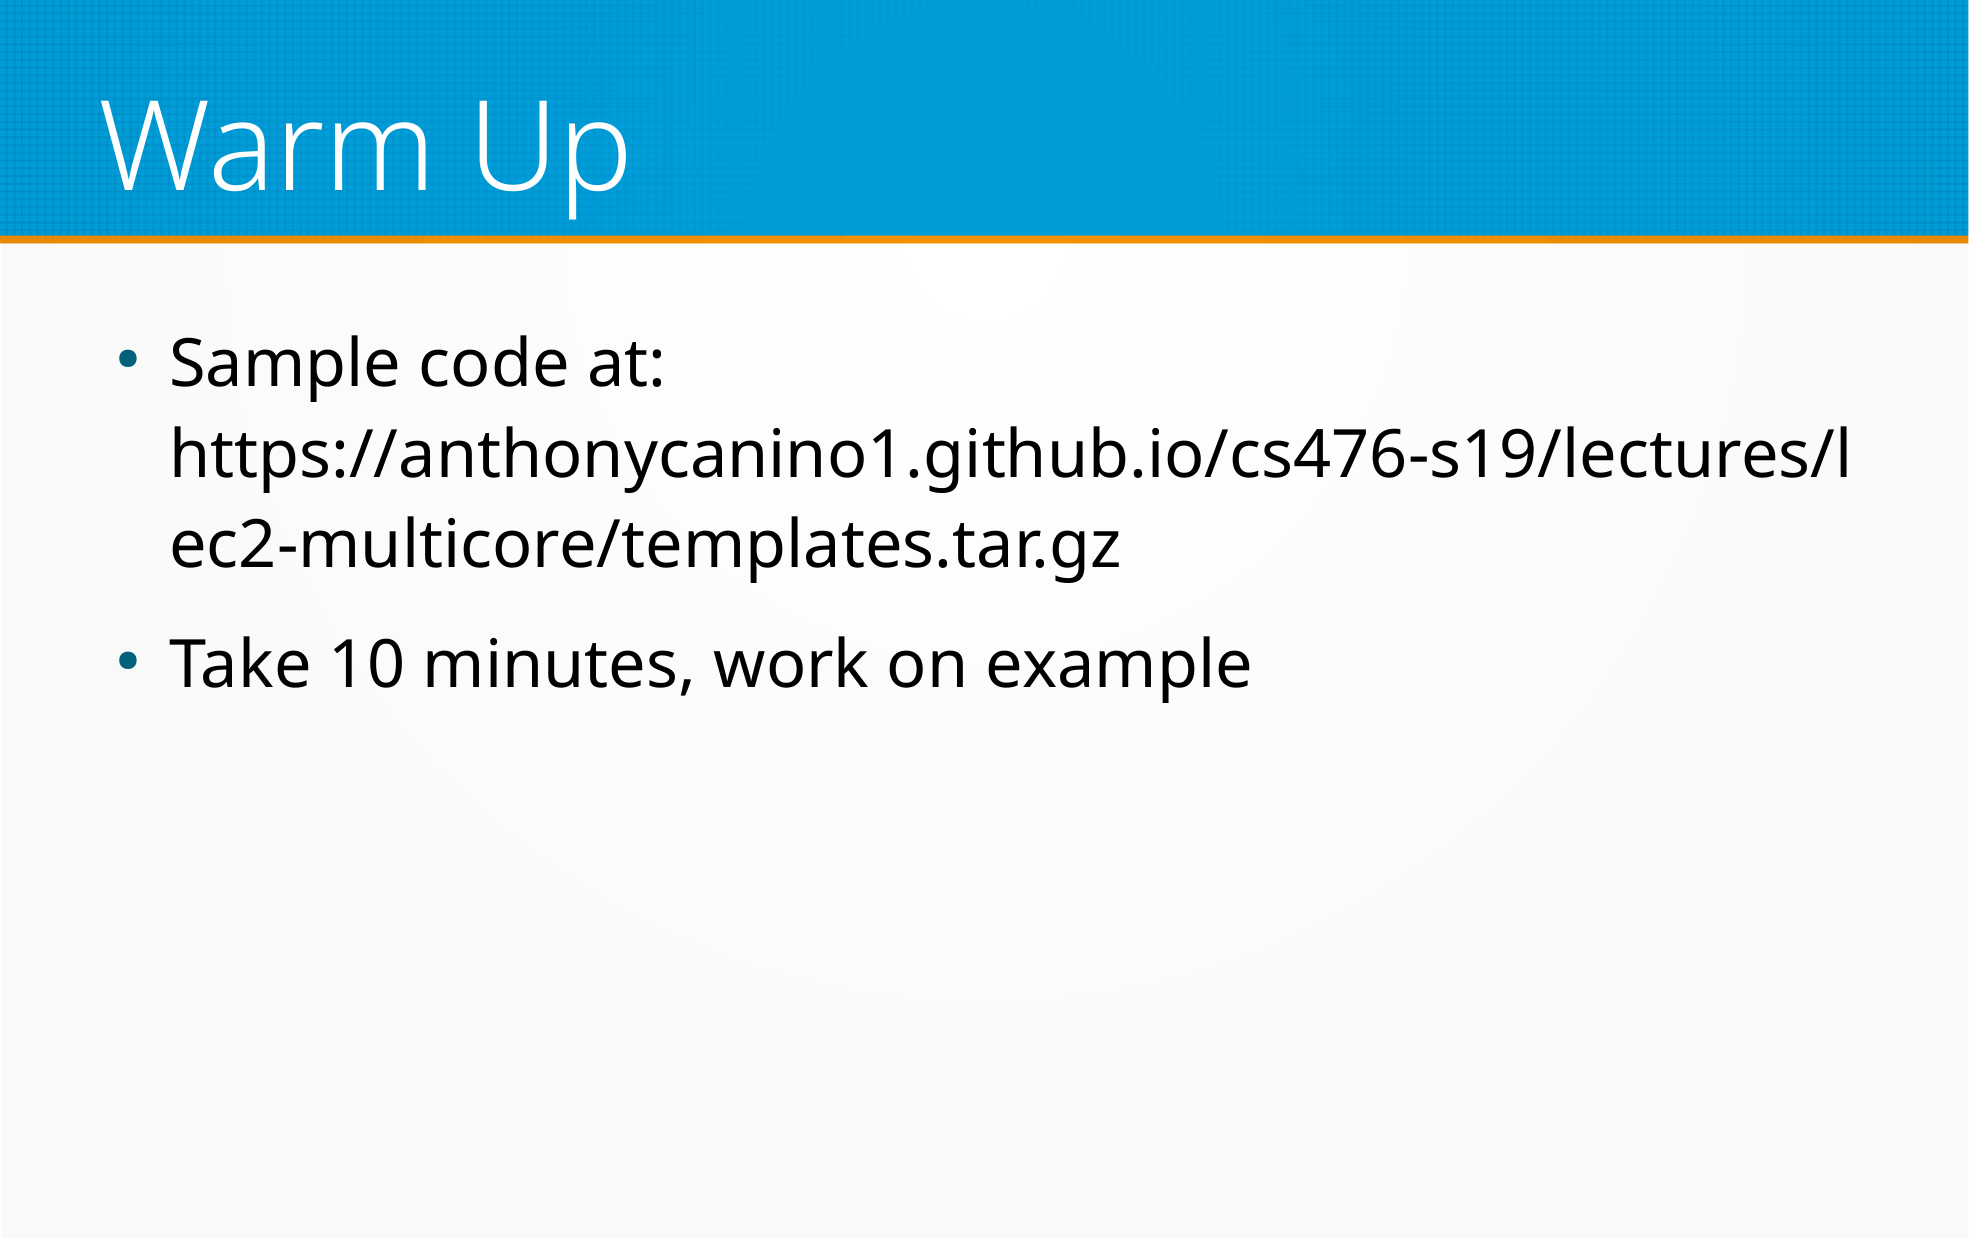

# Warm Up
Sample code at: https://anthonycanino1.github.io/cs476-s19/lectures/lec2-multicore/templates.tar.gz
Take 10 minutes, work on example